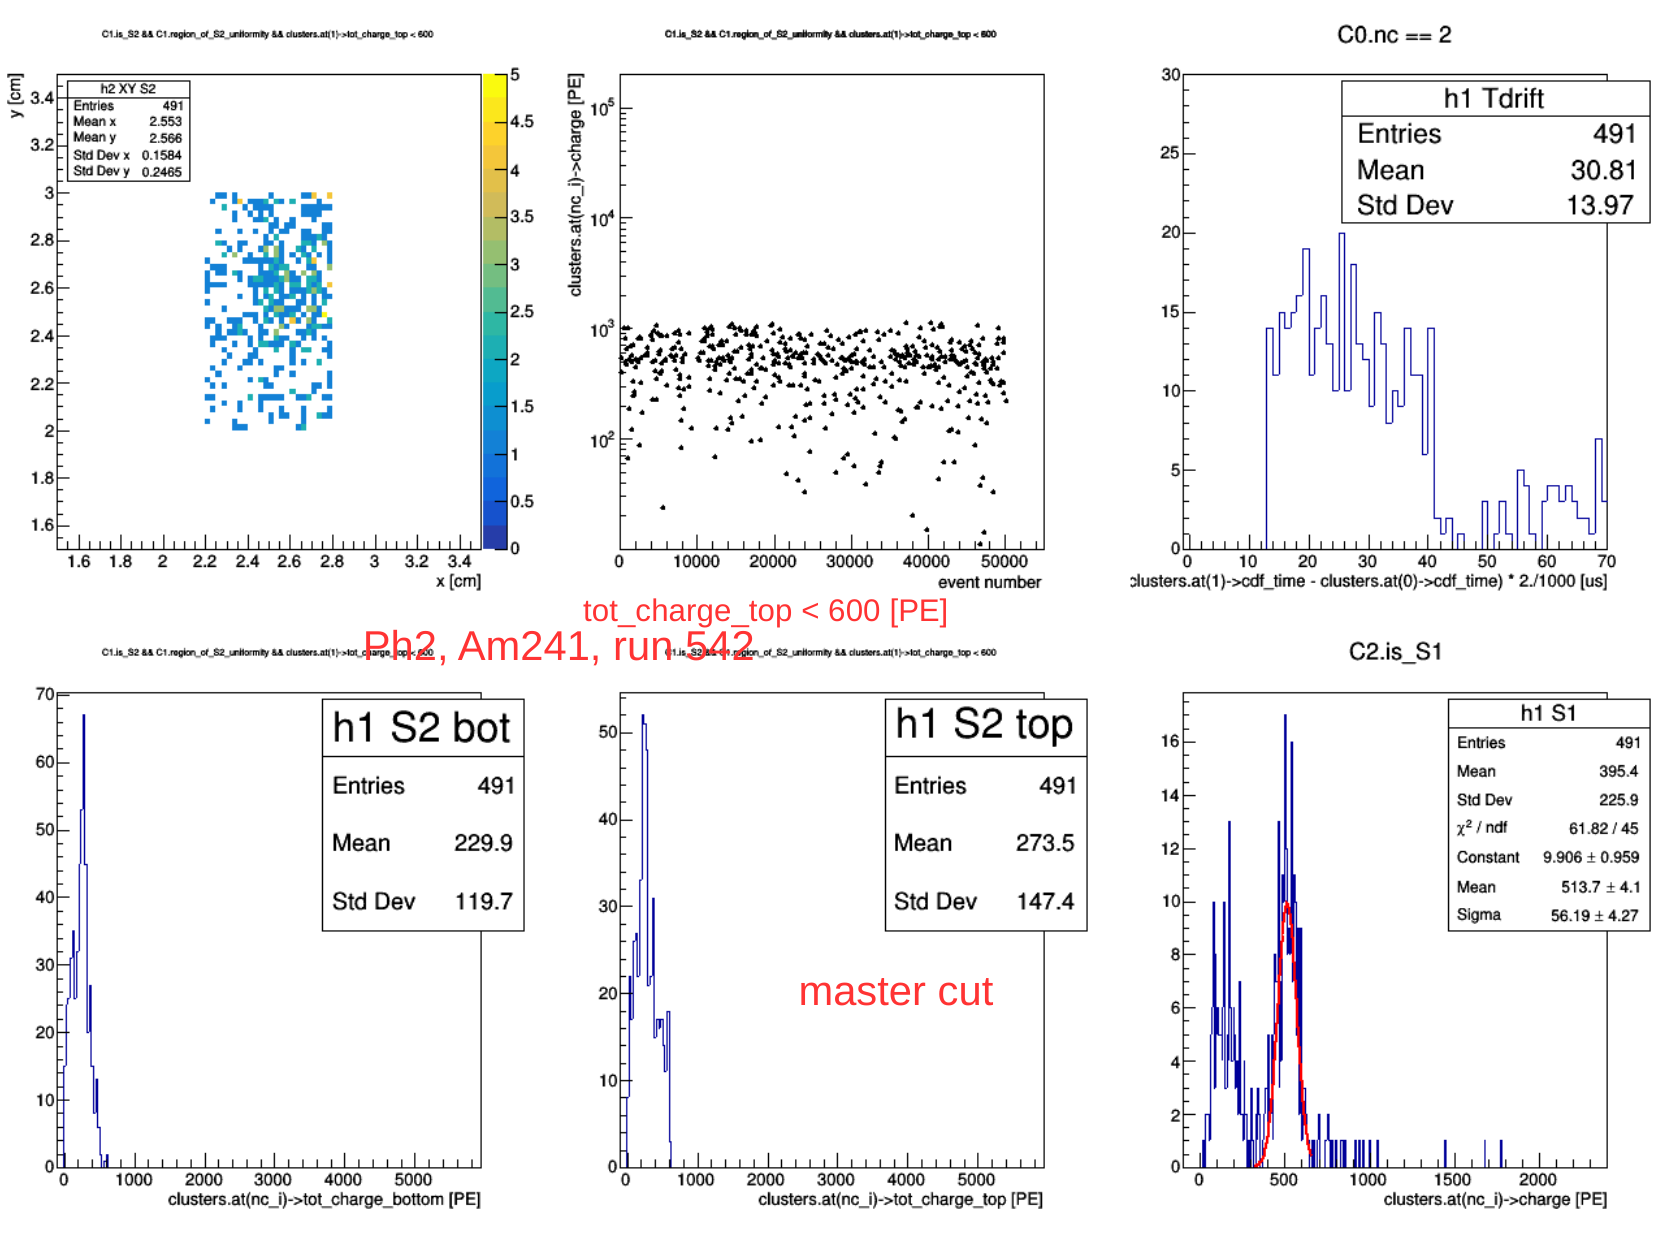

tot_charge_top < 600 [PE]
Ph2, Am241, run 542
master cut